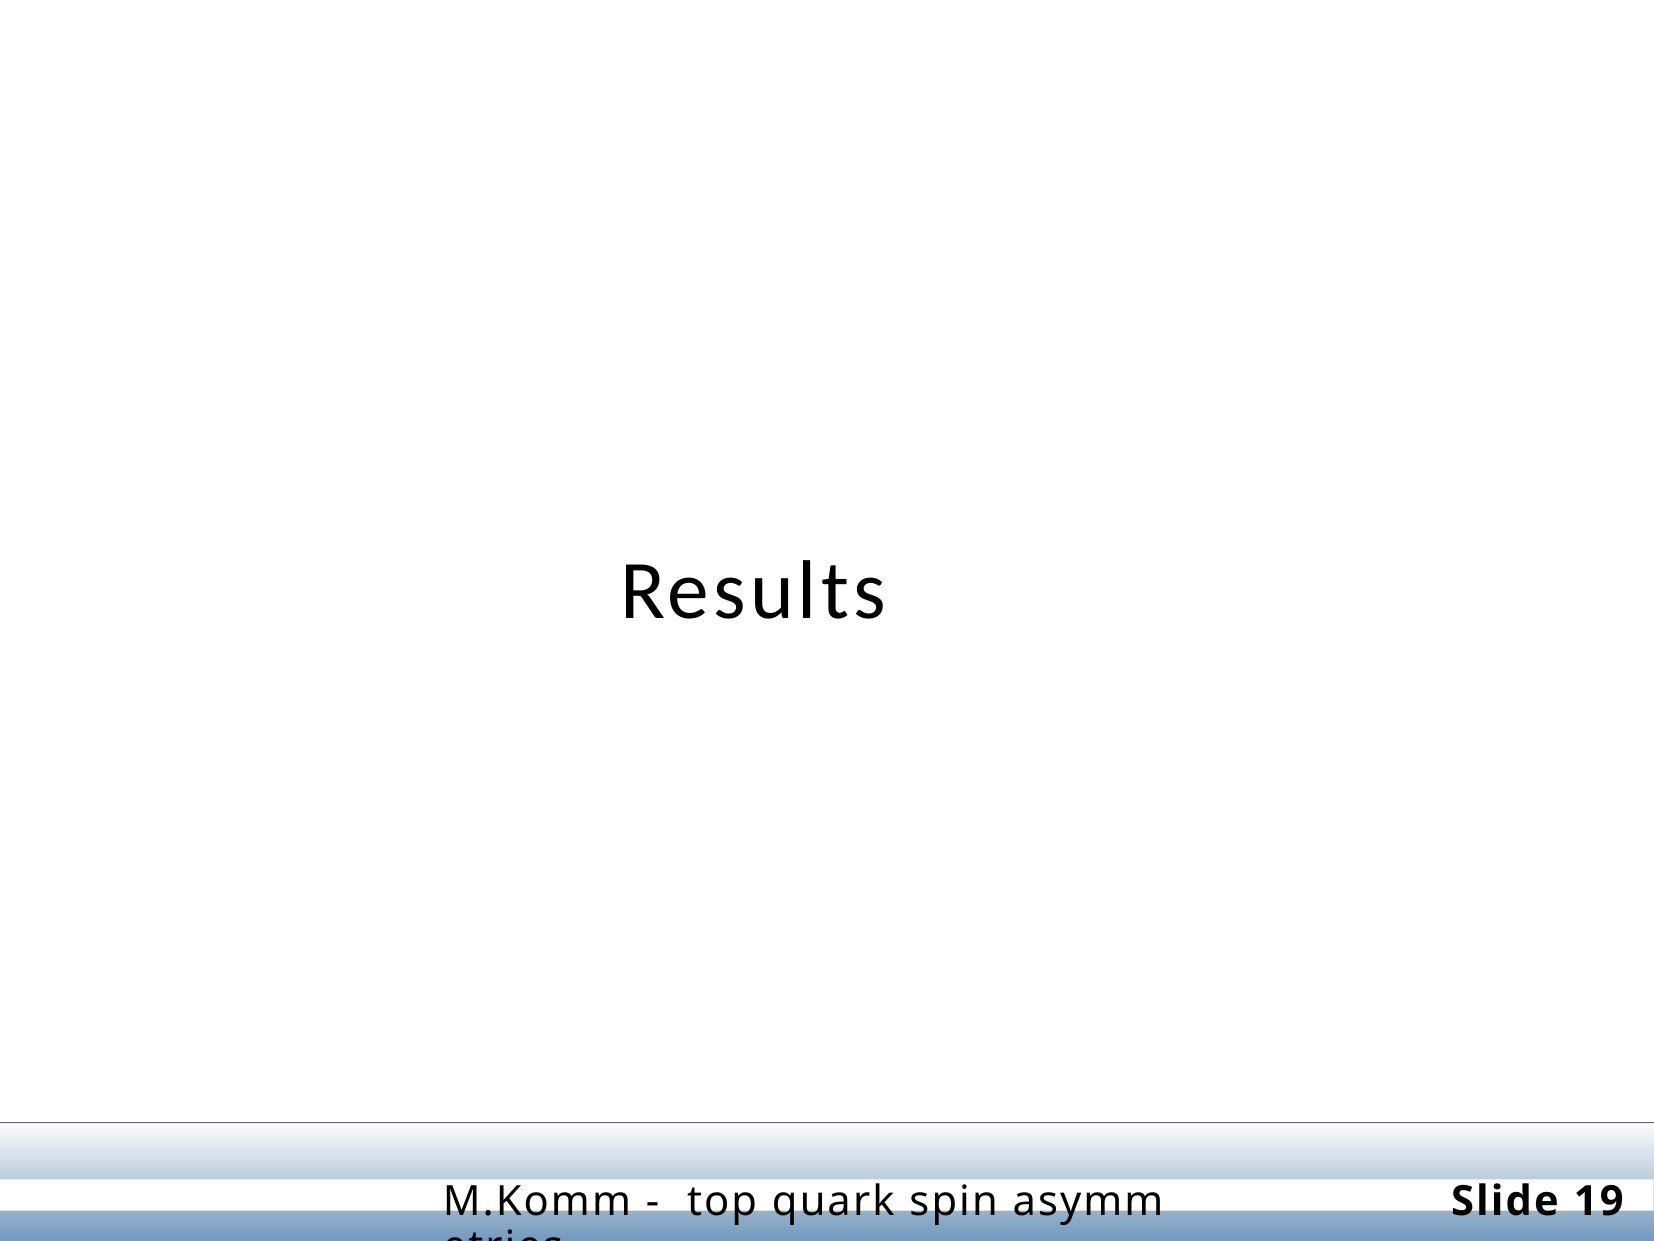

# Results
M.Komm - top quark spin asymmetries
19